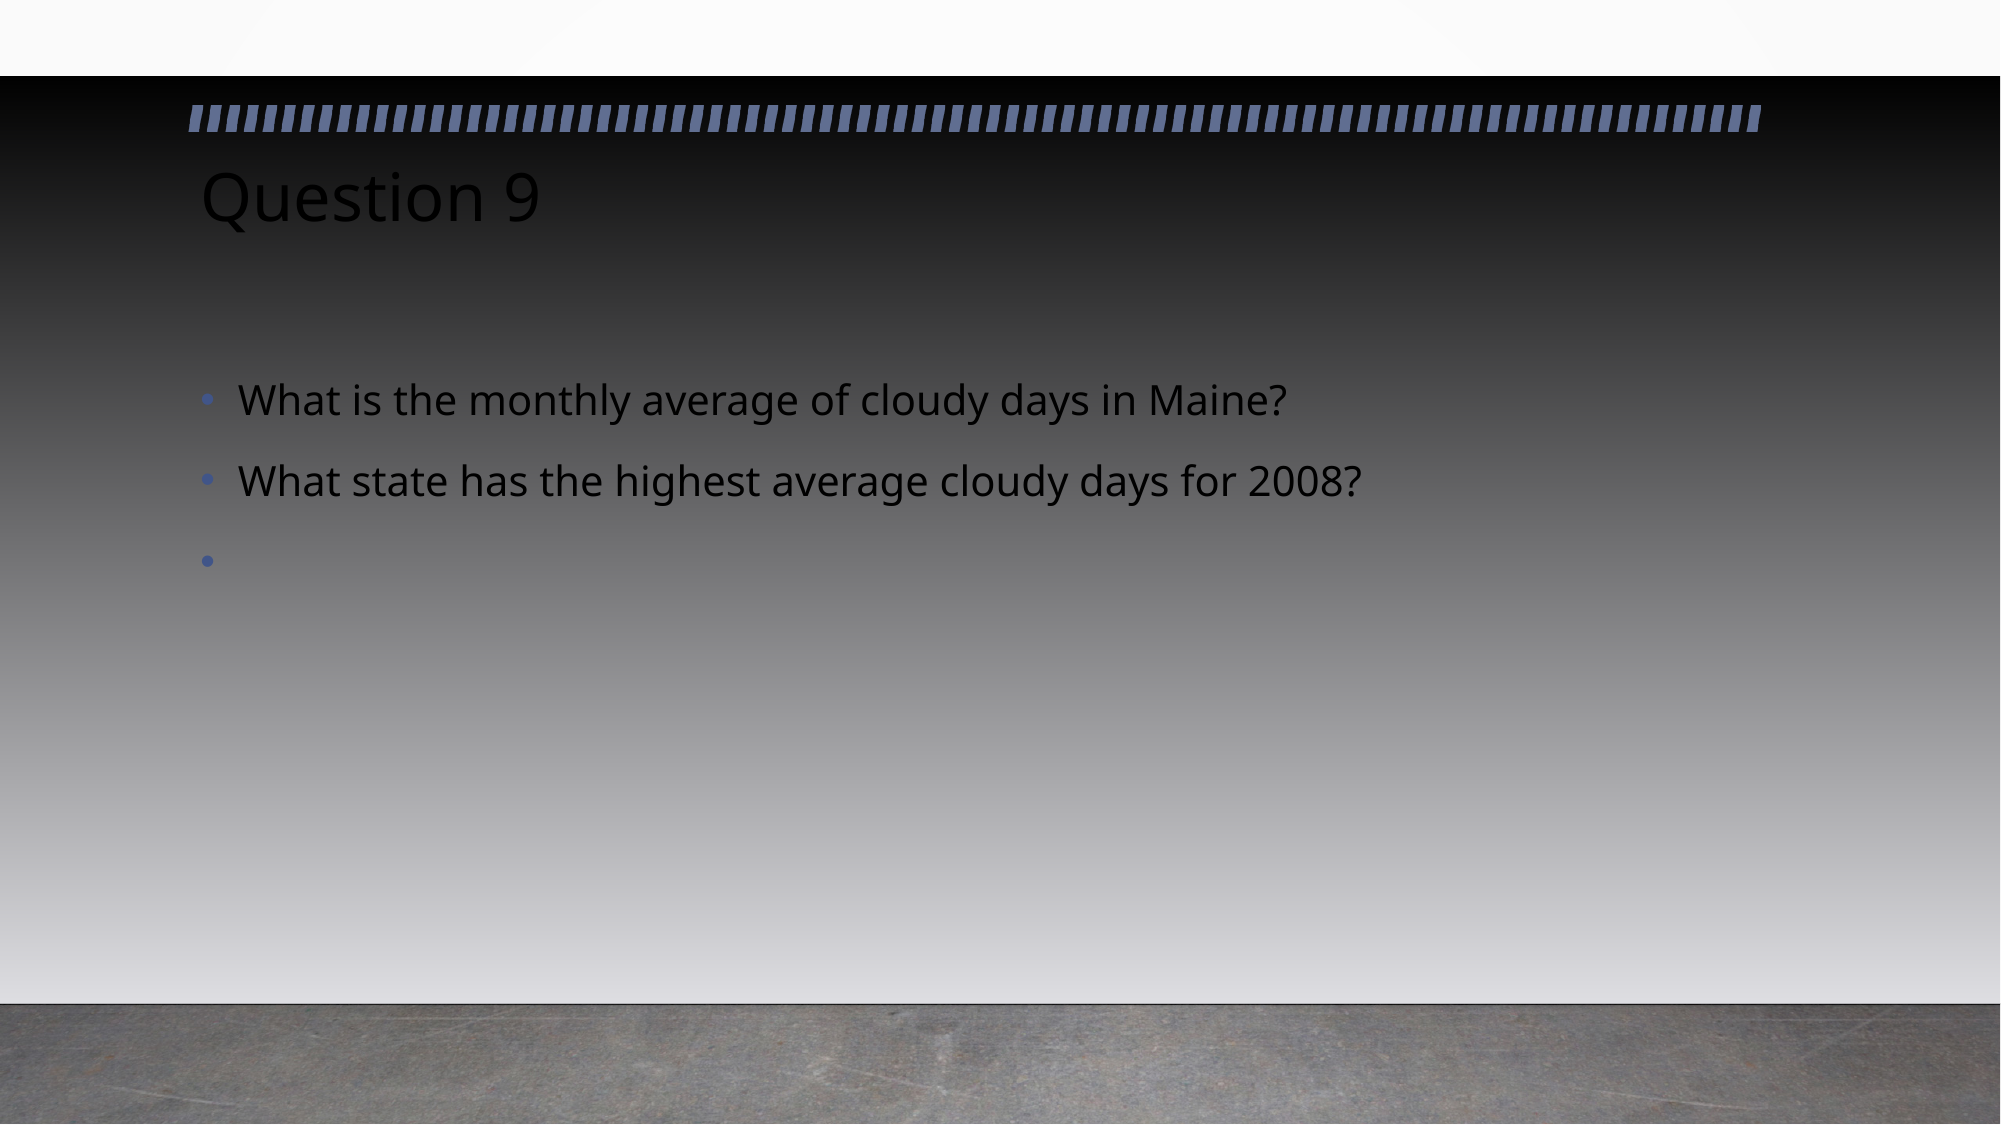

# Question 9
What is the monthly average of cloudy days in Maine?
What state has the highest average cloudy days for 2008?